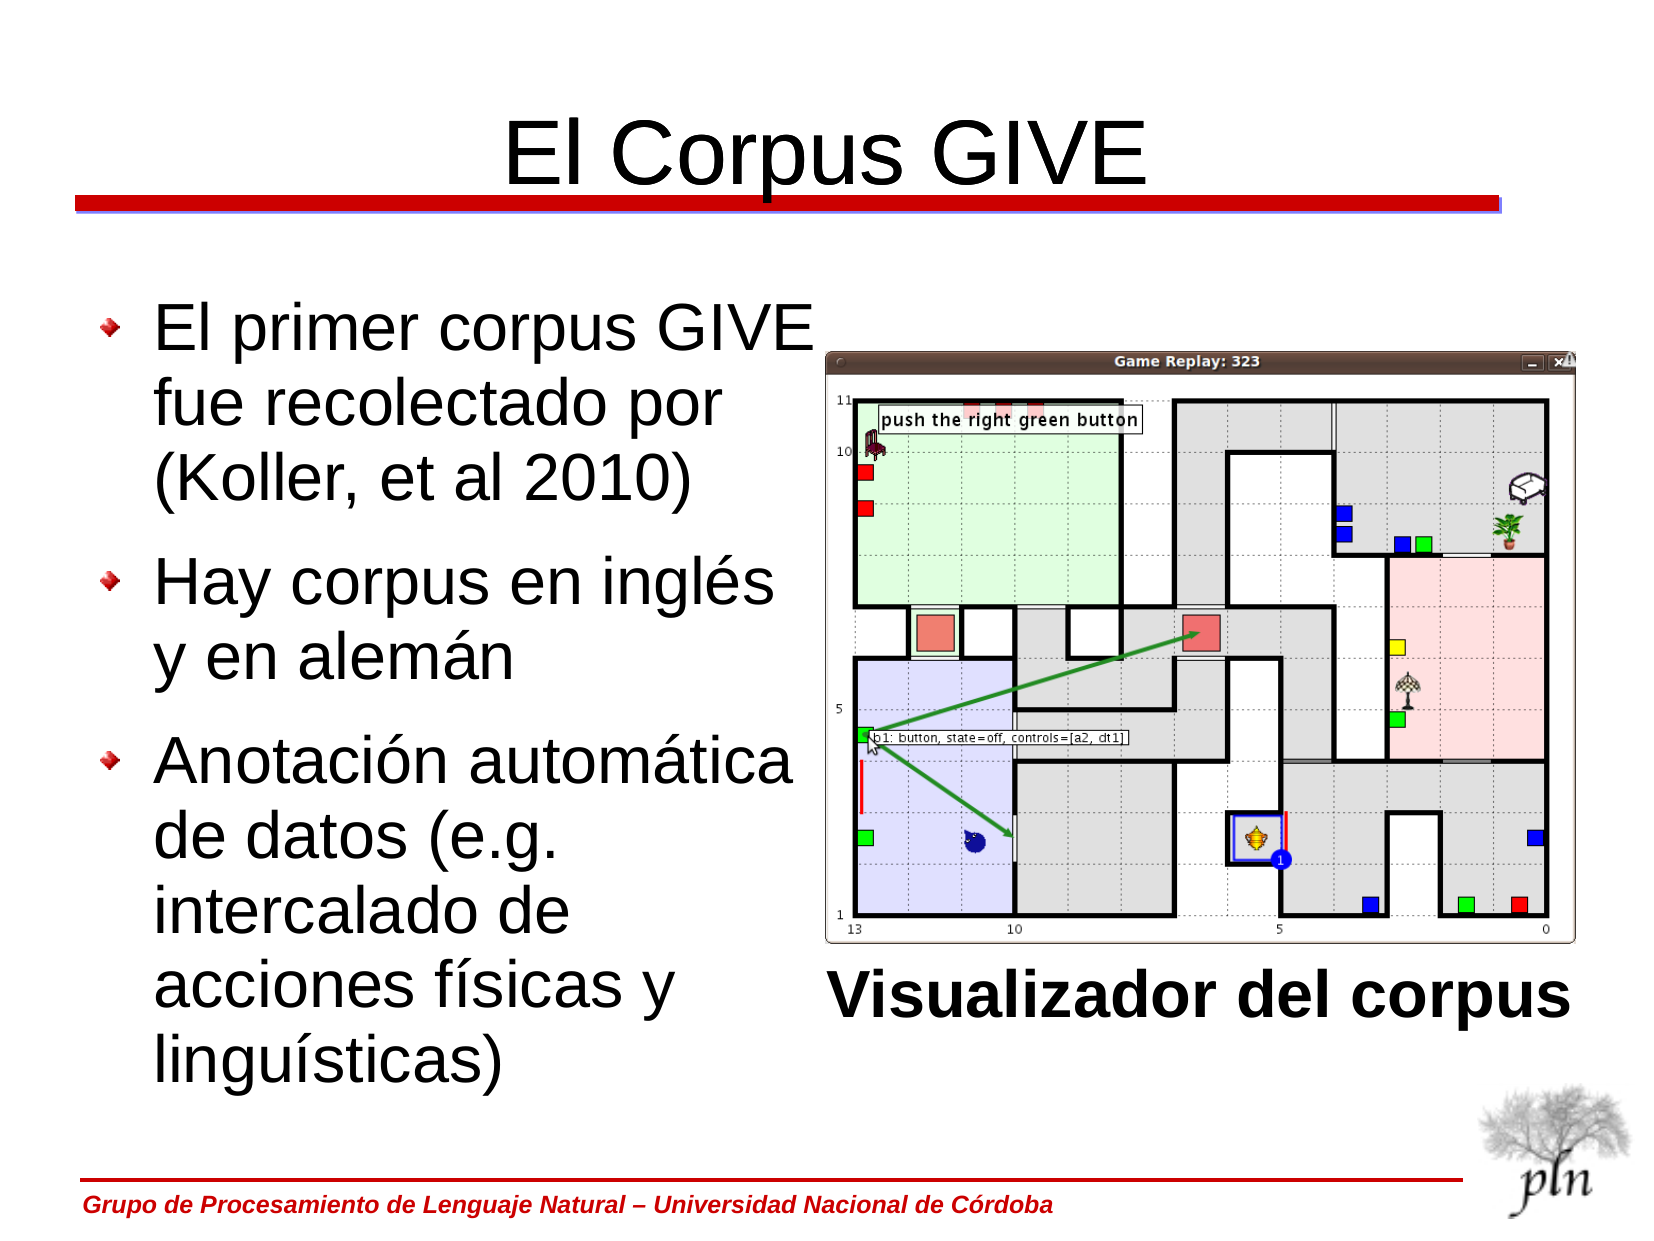

El Corpus GIVE
El Corpus GIVE
# El primer corpus GIVE fue recolectado por (Koller, et al 2010)
Hay corpus en inglés y en alemán
Anotación automática de datos (e.g. intercalado de acciones físicas y linguísticas)
Visualizador del corpus